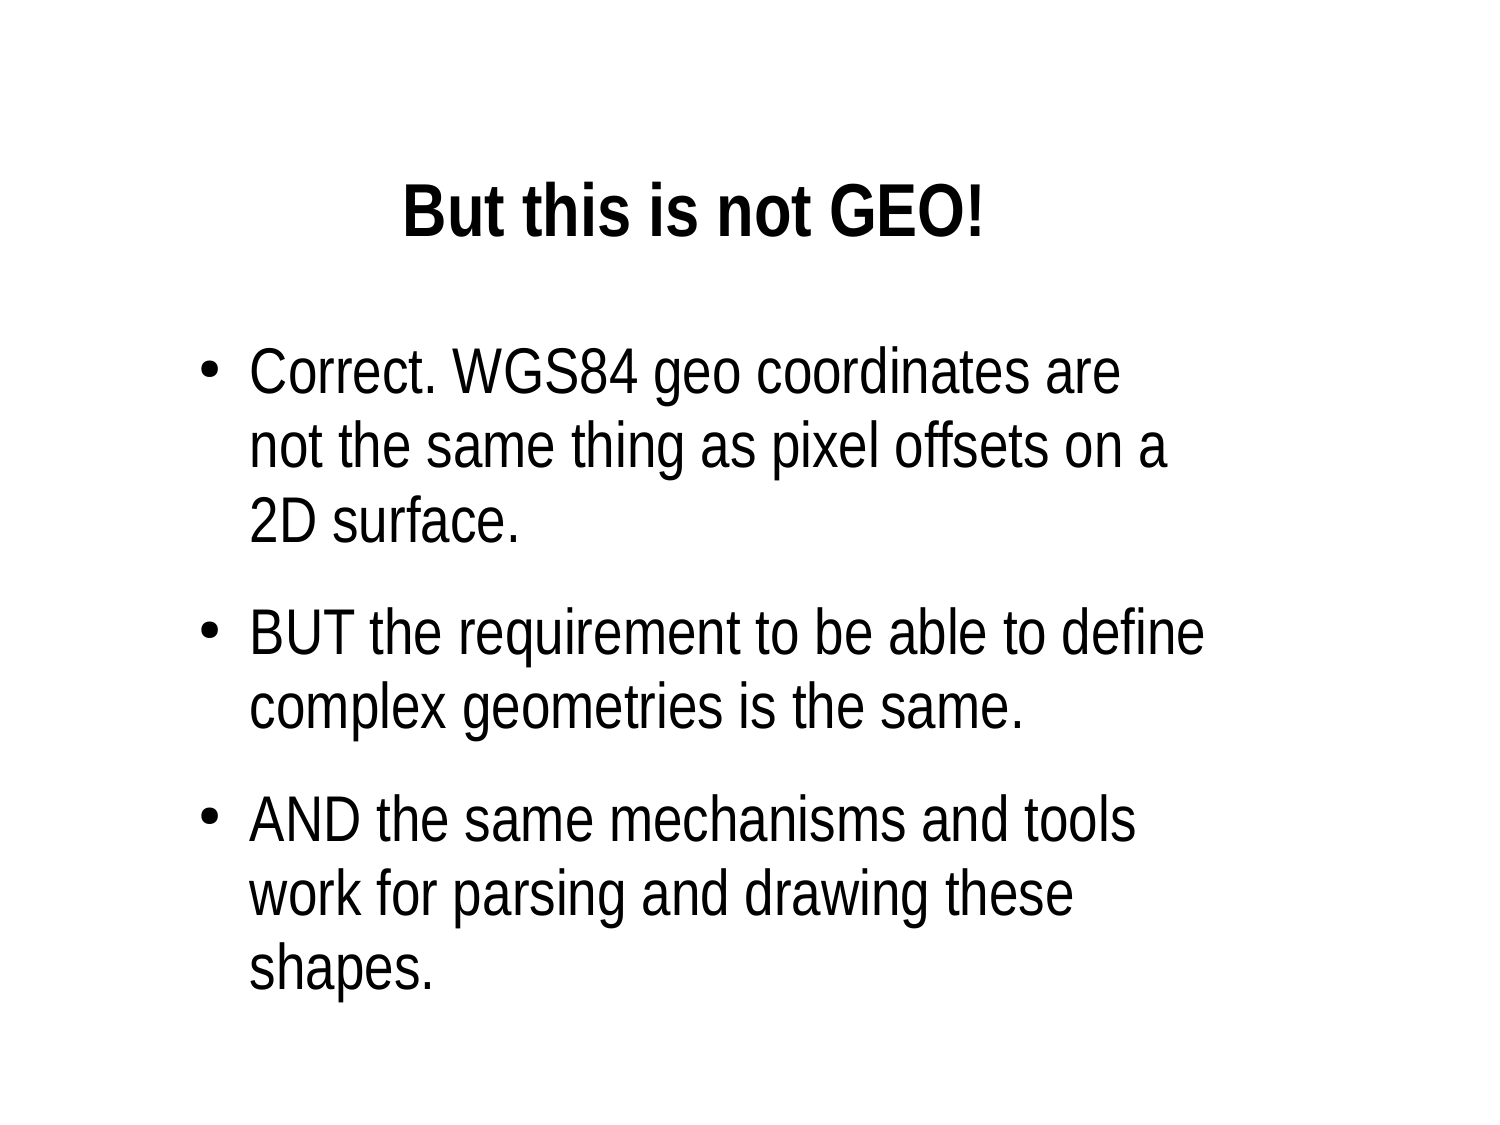

# But this is not GEO!
Correct. WGS84 geo coordinates are not the same thing as pixel offsets on a 2D surface.
BUT the requirement to be able to define complex geometries is the same.
AND the same mechanisms and tools work for parsing and drawing these shapes.